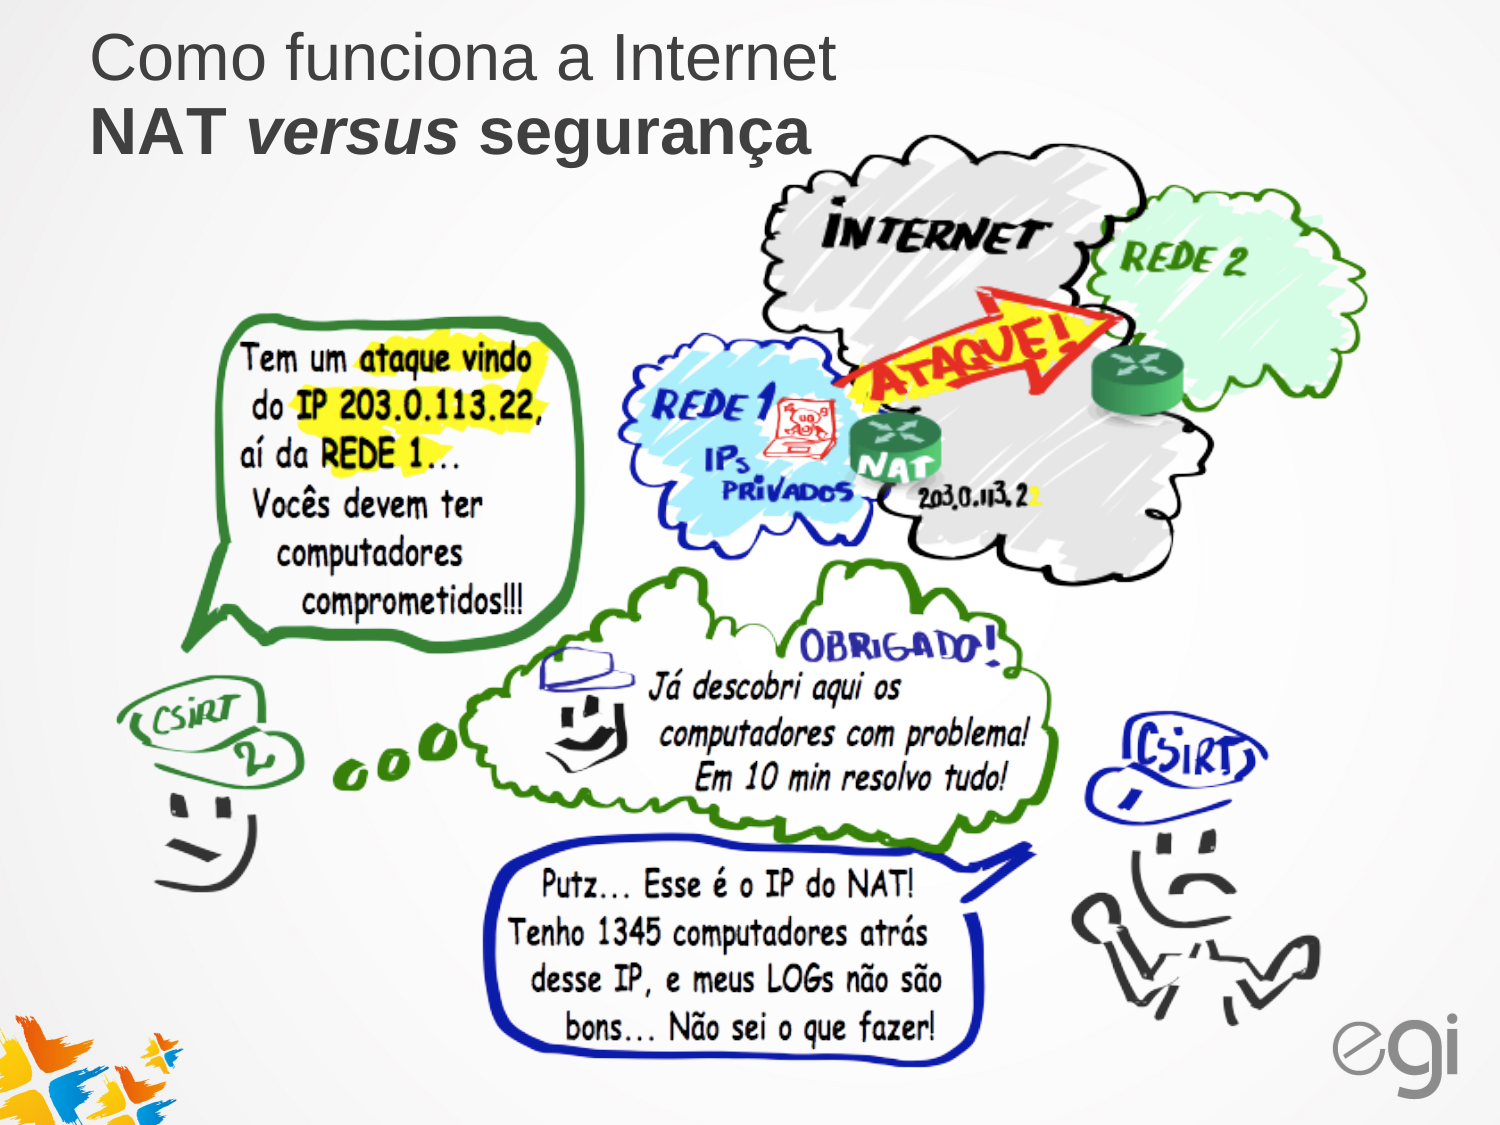

Como funciona a Internet
NAT versus segurança